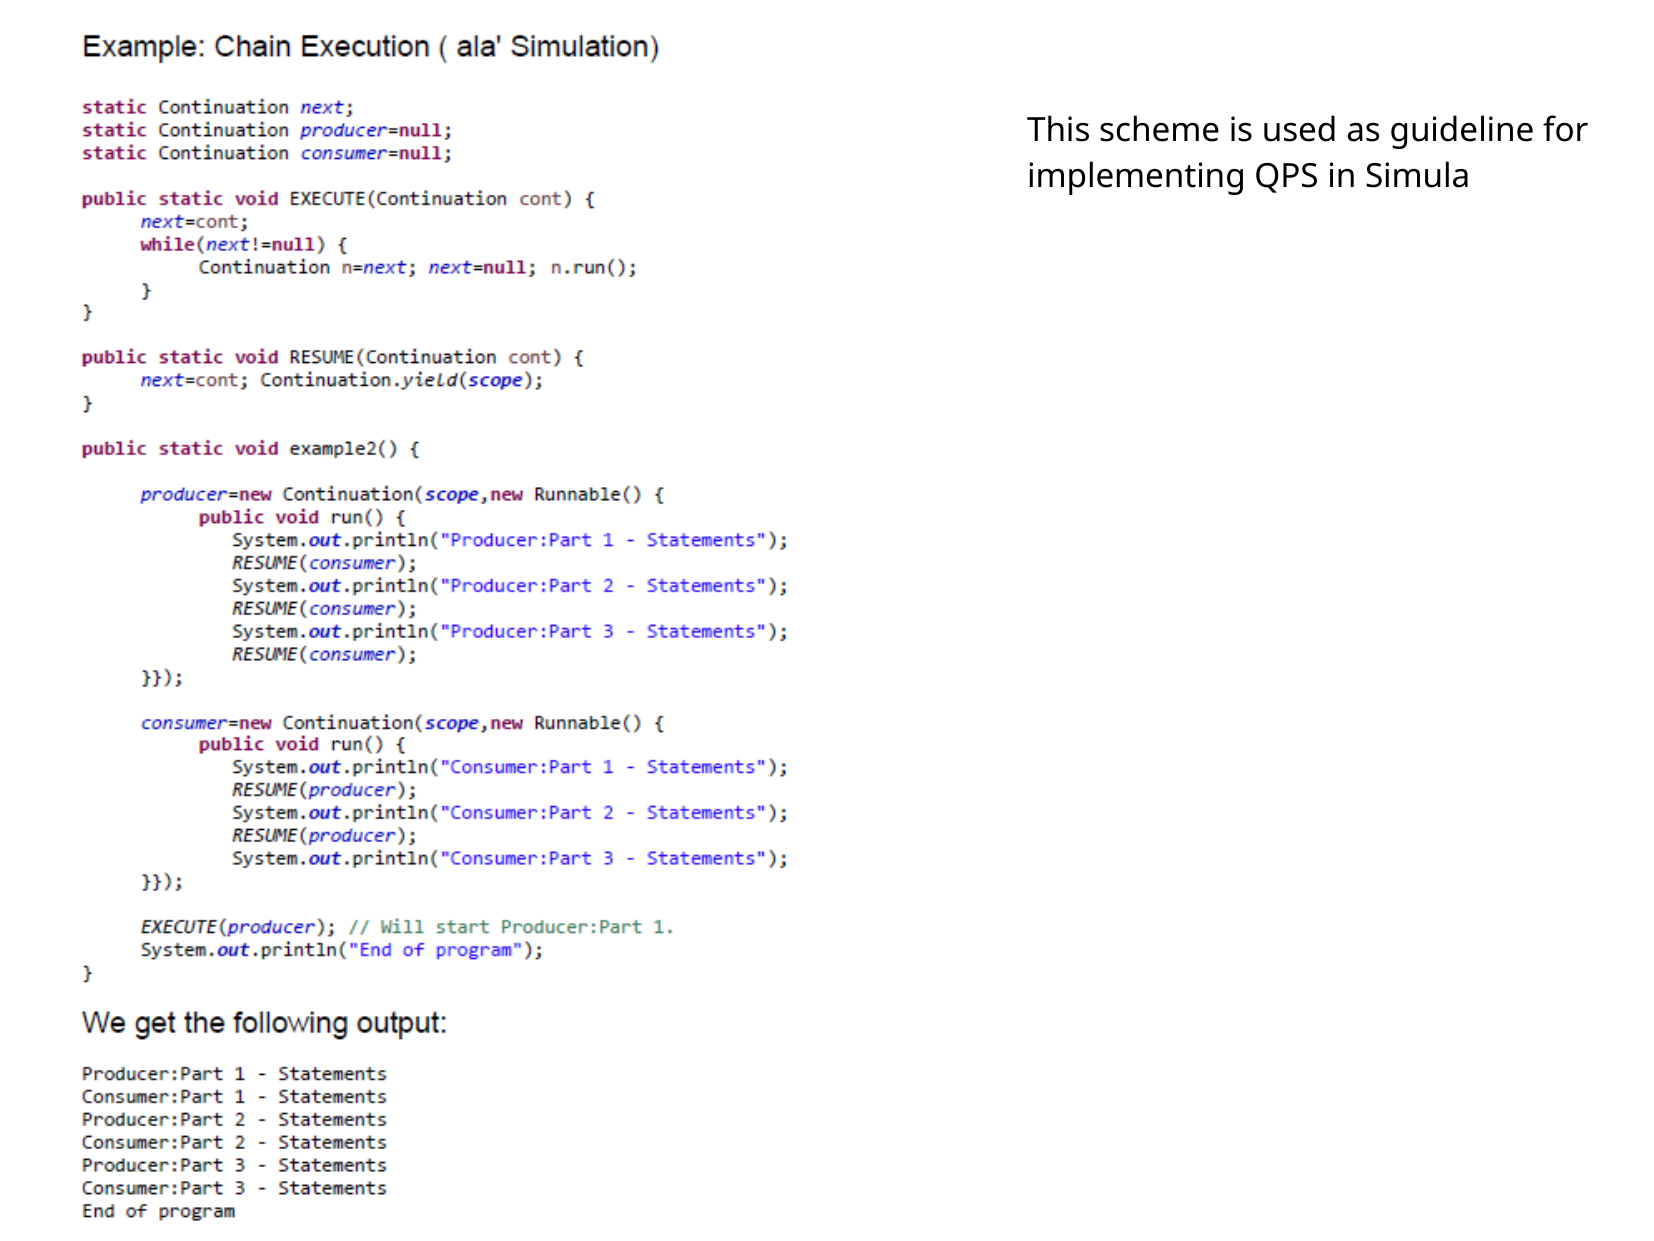

This scheme is used as guideline for implementing QPS in Simula
#